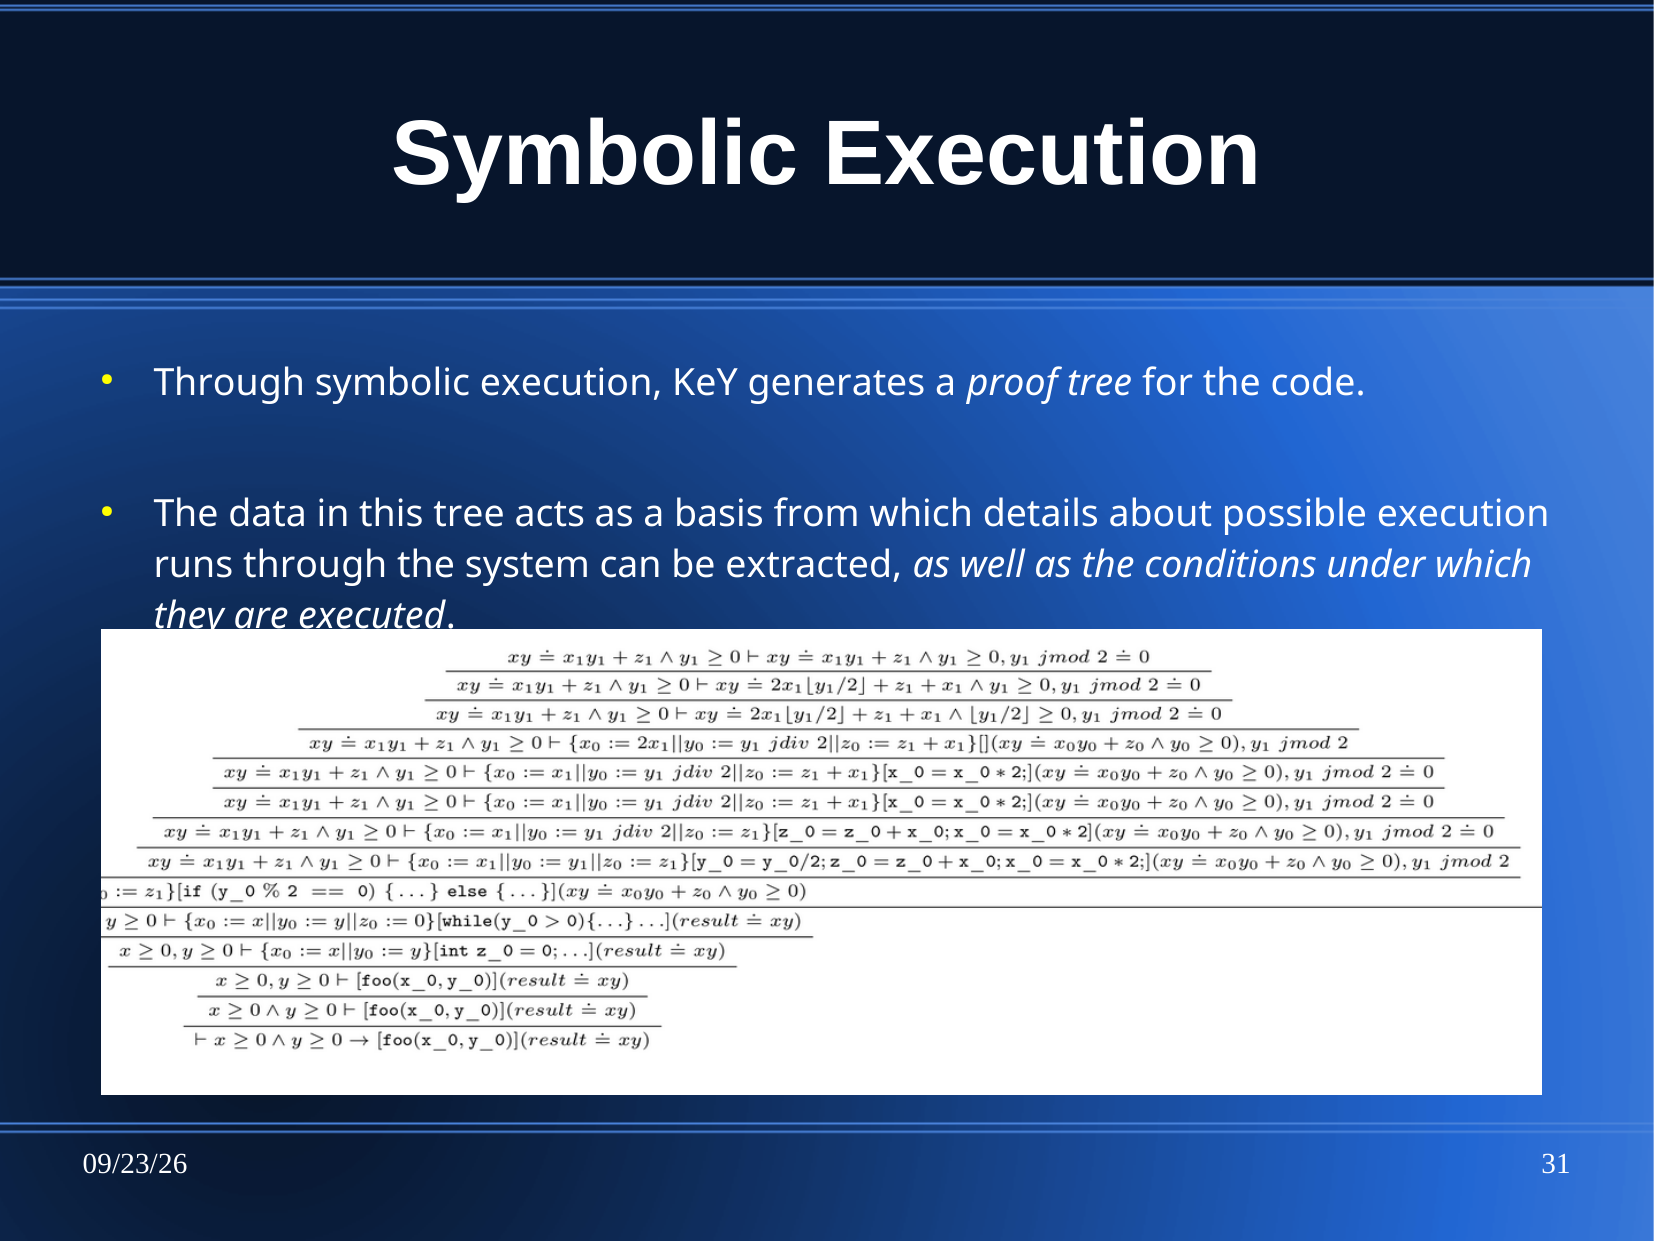

# Symbolic Execution
Through symbolic execution, KeY generates a proof tree for the code.
The data in this tree acts as a basis from which details about possible execution runs through the system can be extracted, as well as the conditions under which they are executed.
31